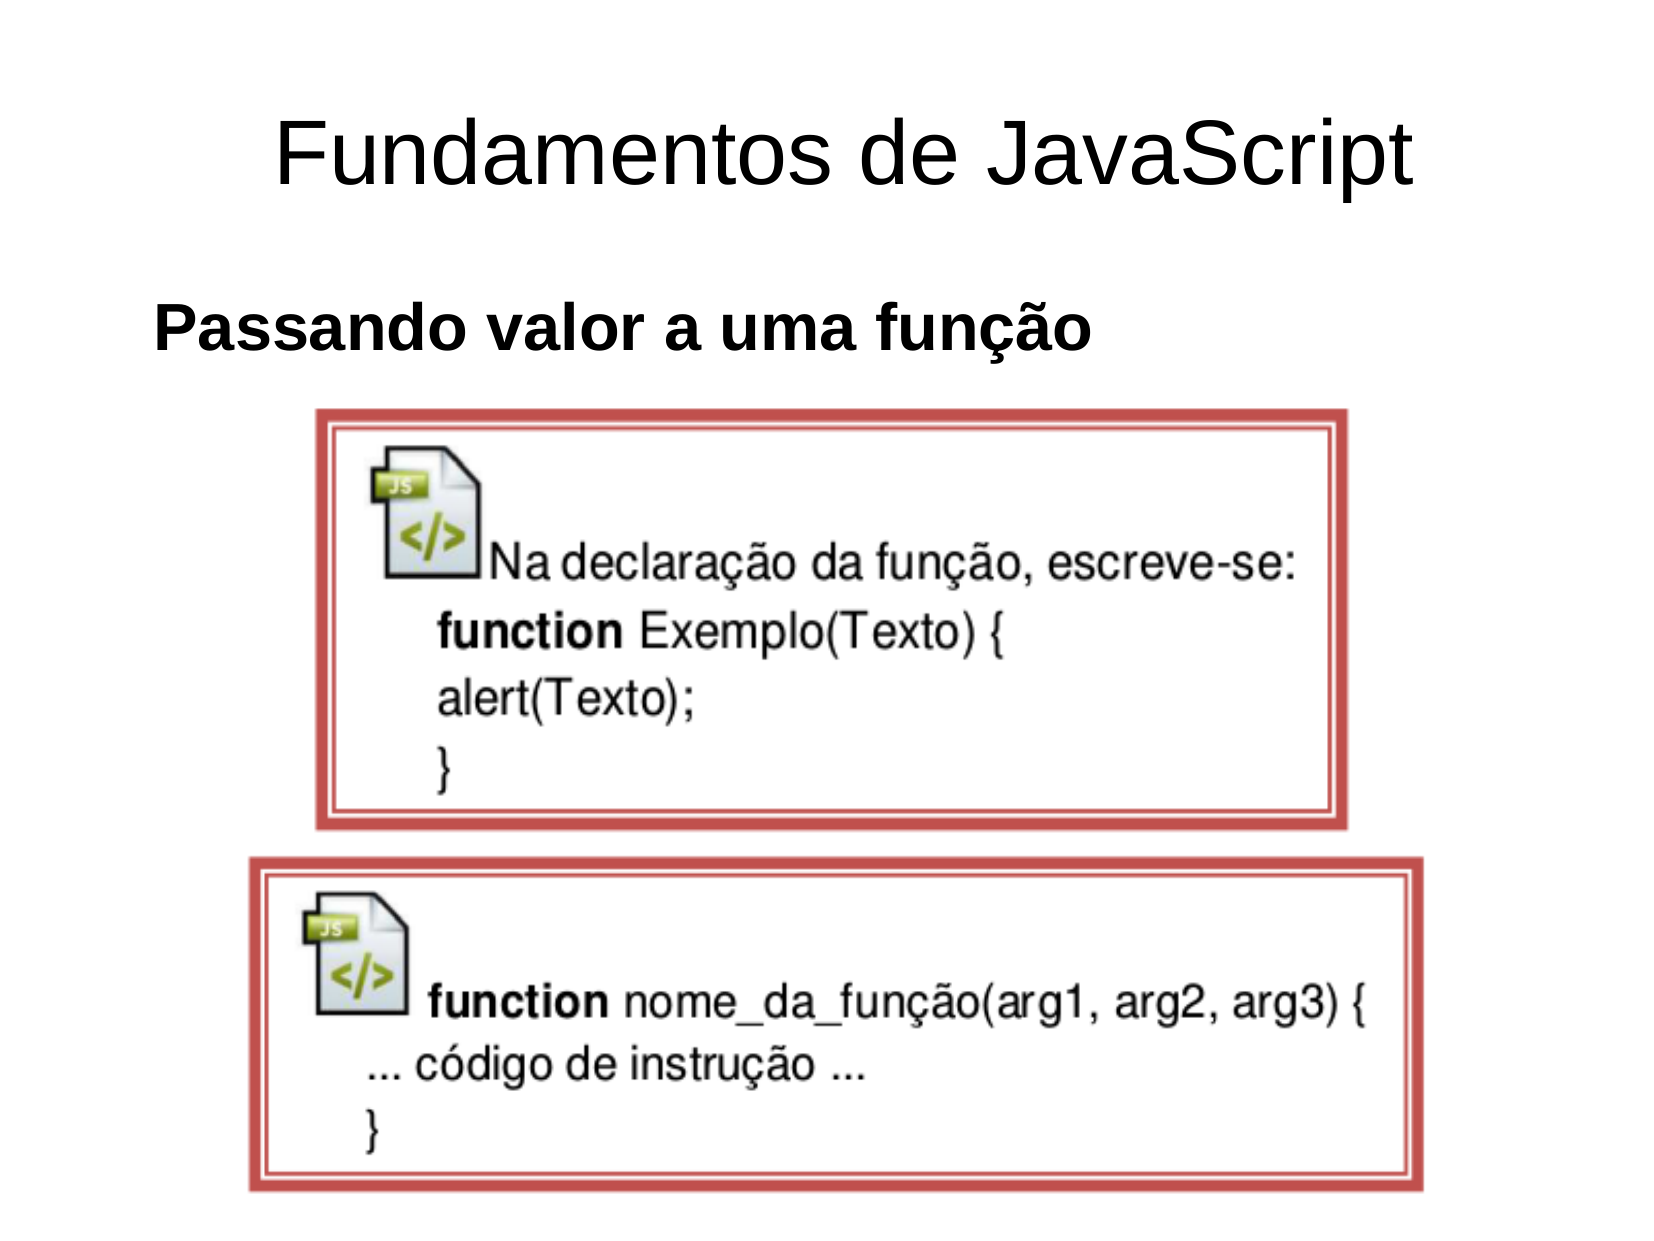

# Fundamentos de JavaScript
Passando valor a uma função